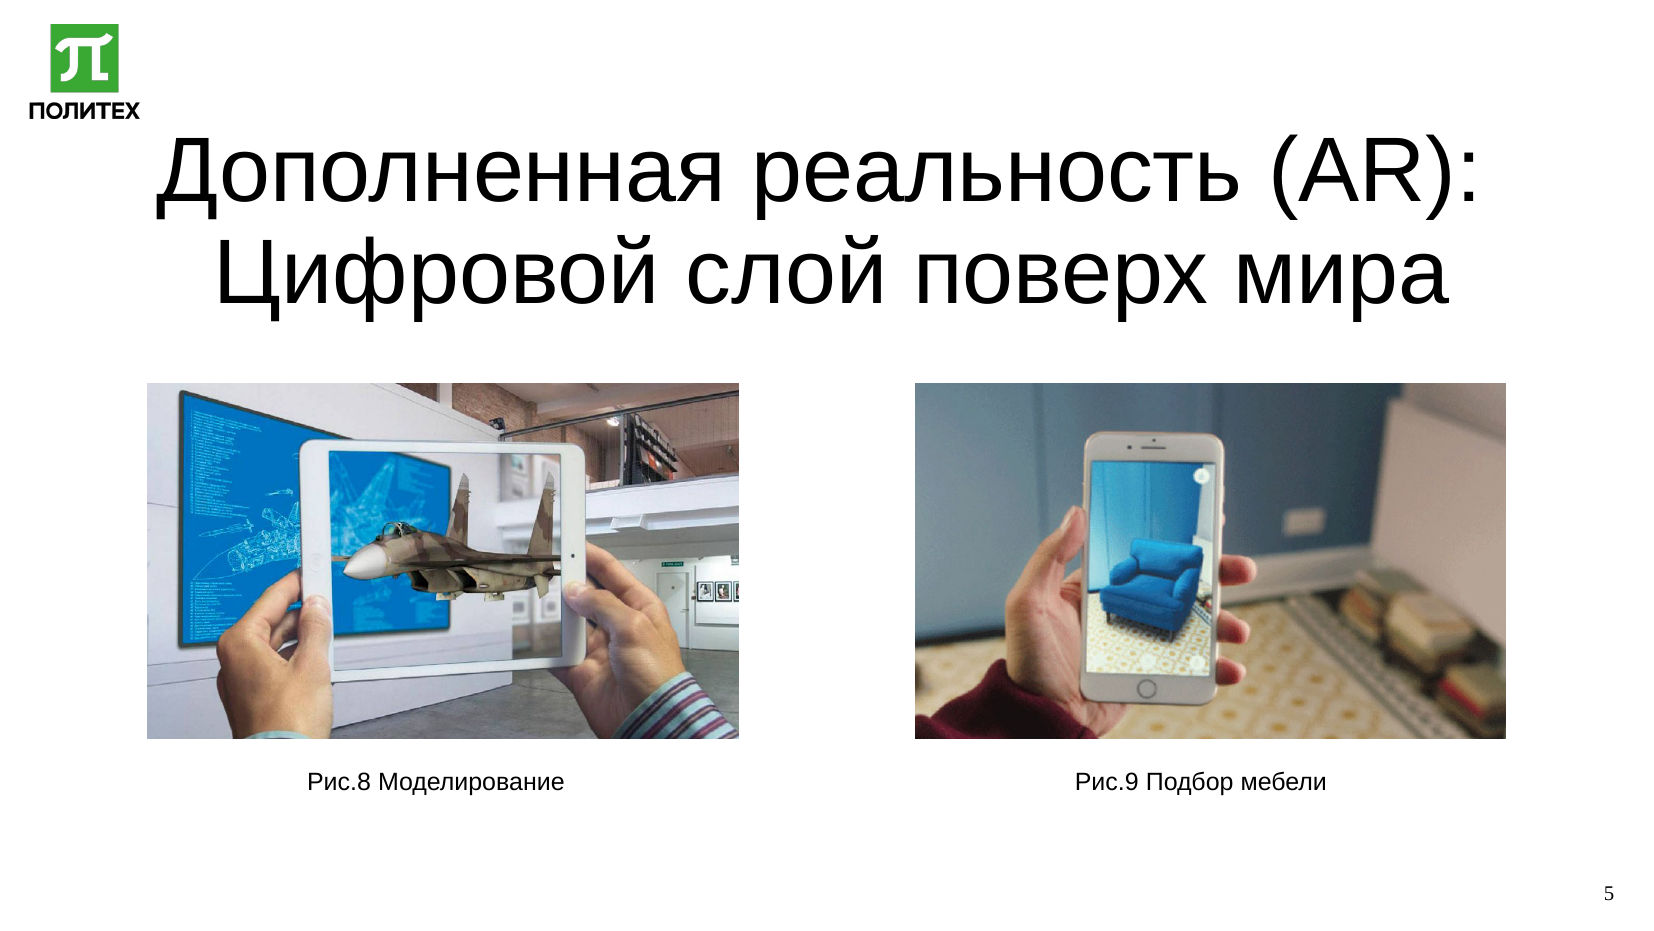

# Дополненная реальность (AR): Цифровой слой поверх мира
Рис.8 Моделирование
Рис.9 Подбор мебели
5